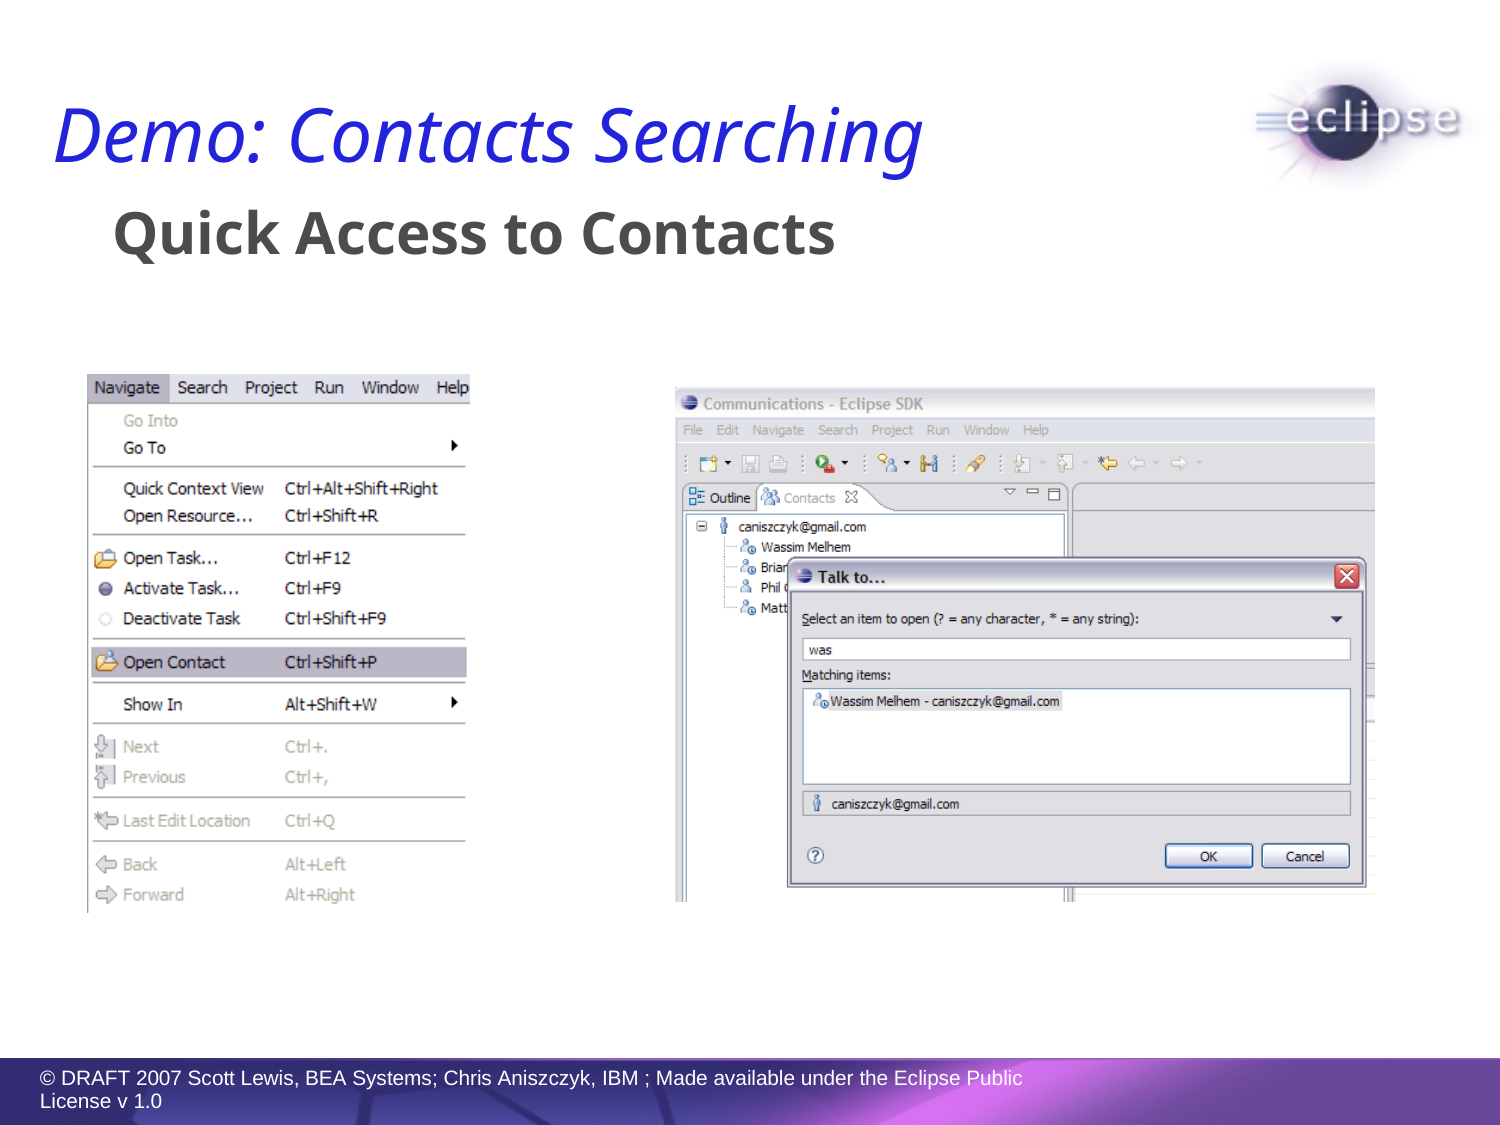

# Demo: Contacts Searching
Quick Access to Contacts